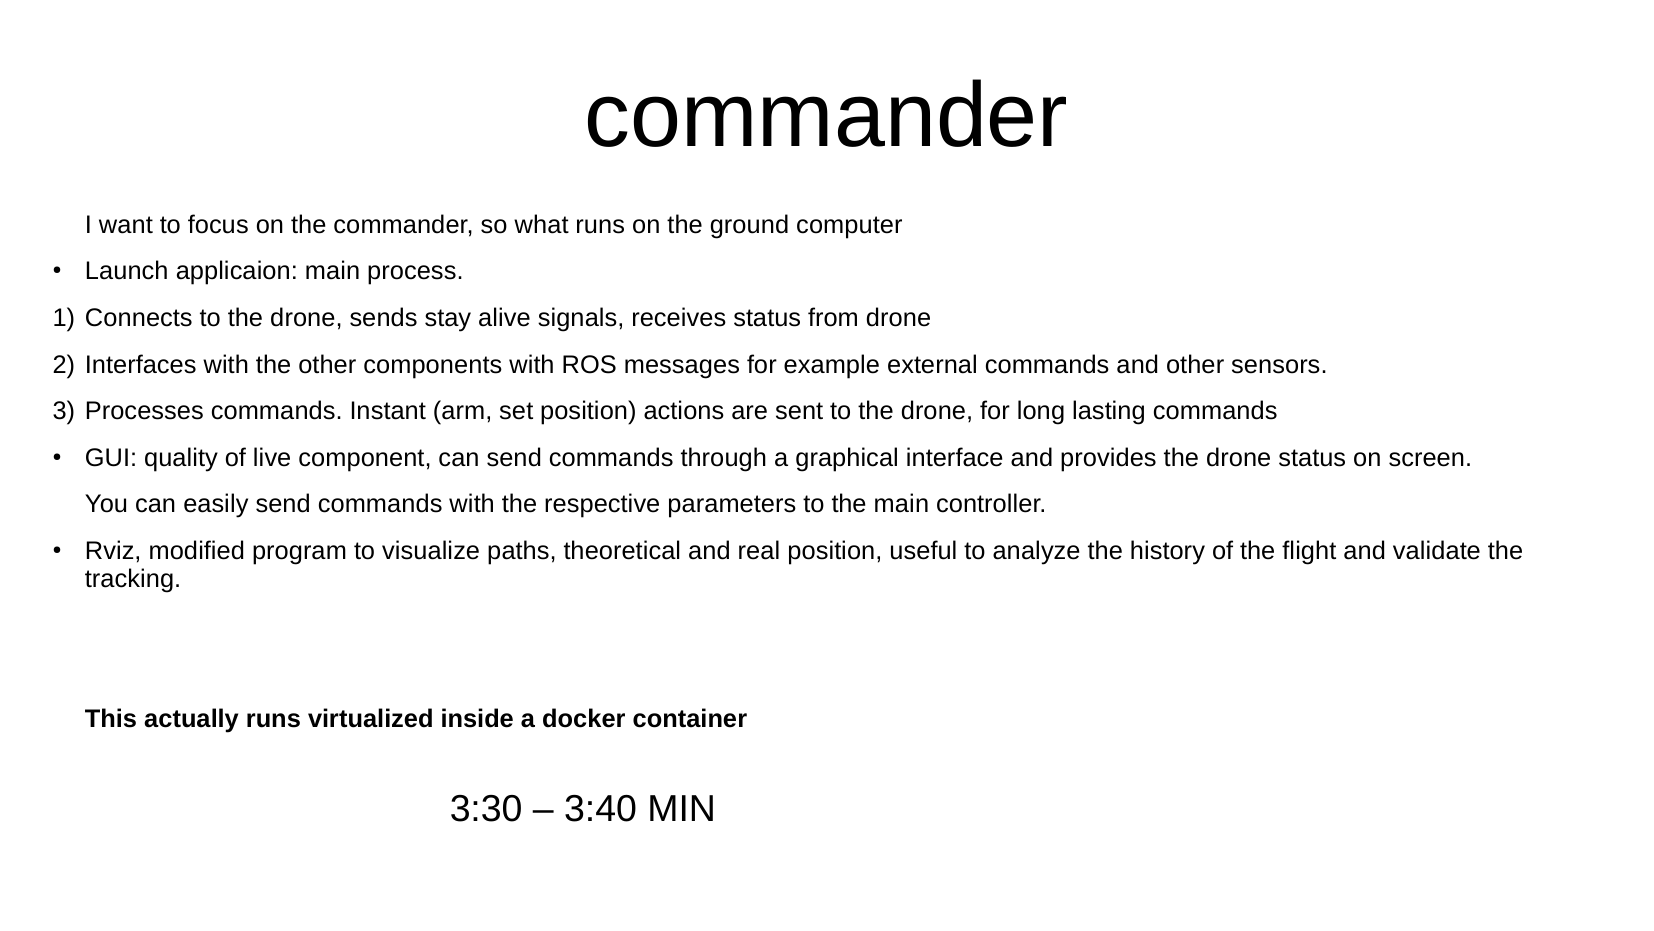

# commander
I want to focus on the commander, so what runs on the ground computer
Launch applicaion: main process.
Connects to the drone, sends stay alive signals, receives status from drone
Interfaces with the other components with ROS messages for example external commands and other sensors.
Processes commands. Instant (arm, set position) actions are sent to the drone, for long lasting commands
GUI: quality of live component, can send commands through a graphical interface and provides the drone status on screen.
You can easily send commands with the respective parameters to the main controller.
Rviz, modified program to visualize paths, theoretical and real position, useful to analyze the history of the flight and validate the tracking.
This actually runs virtualized inside a docker container
3:30 – 3:40 MIN